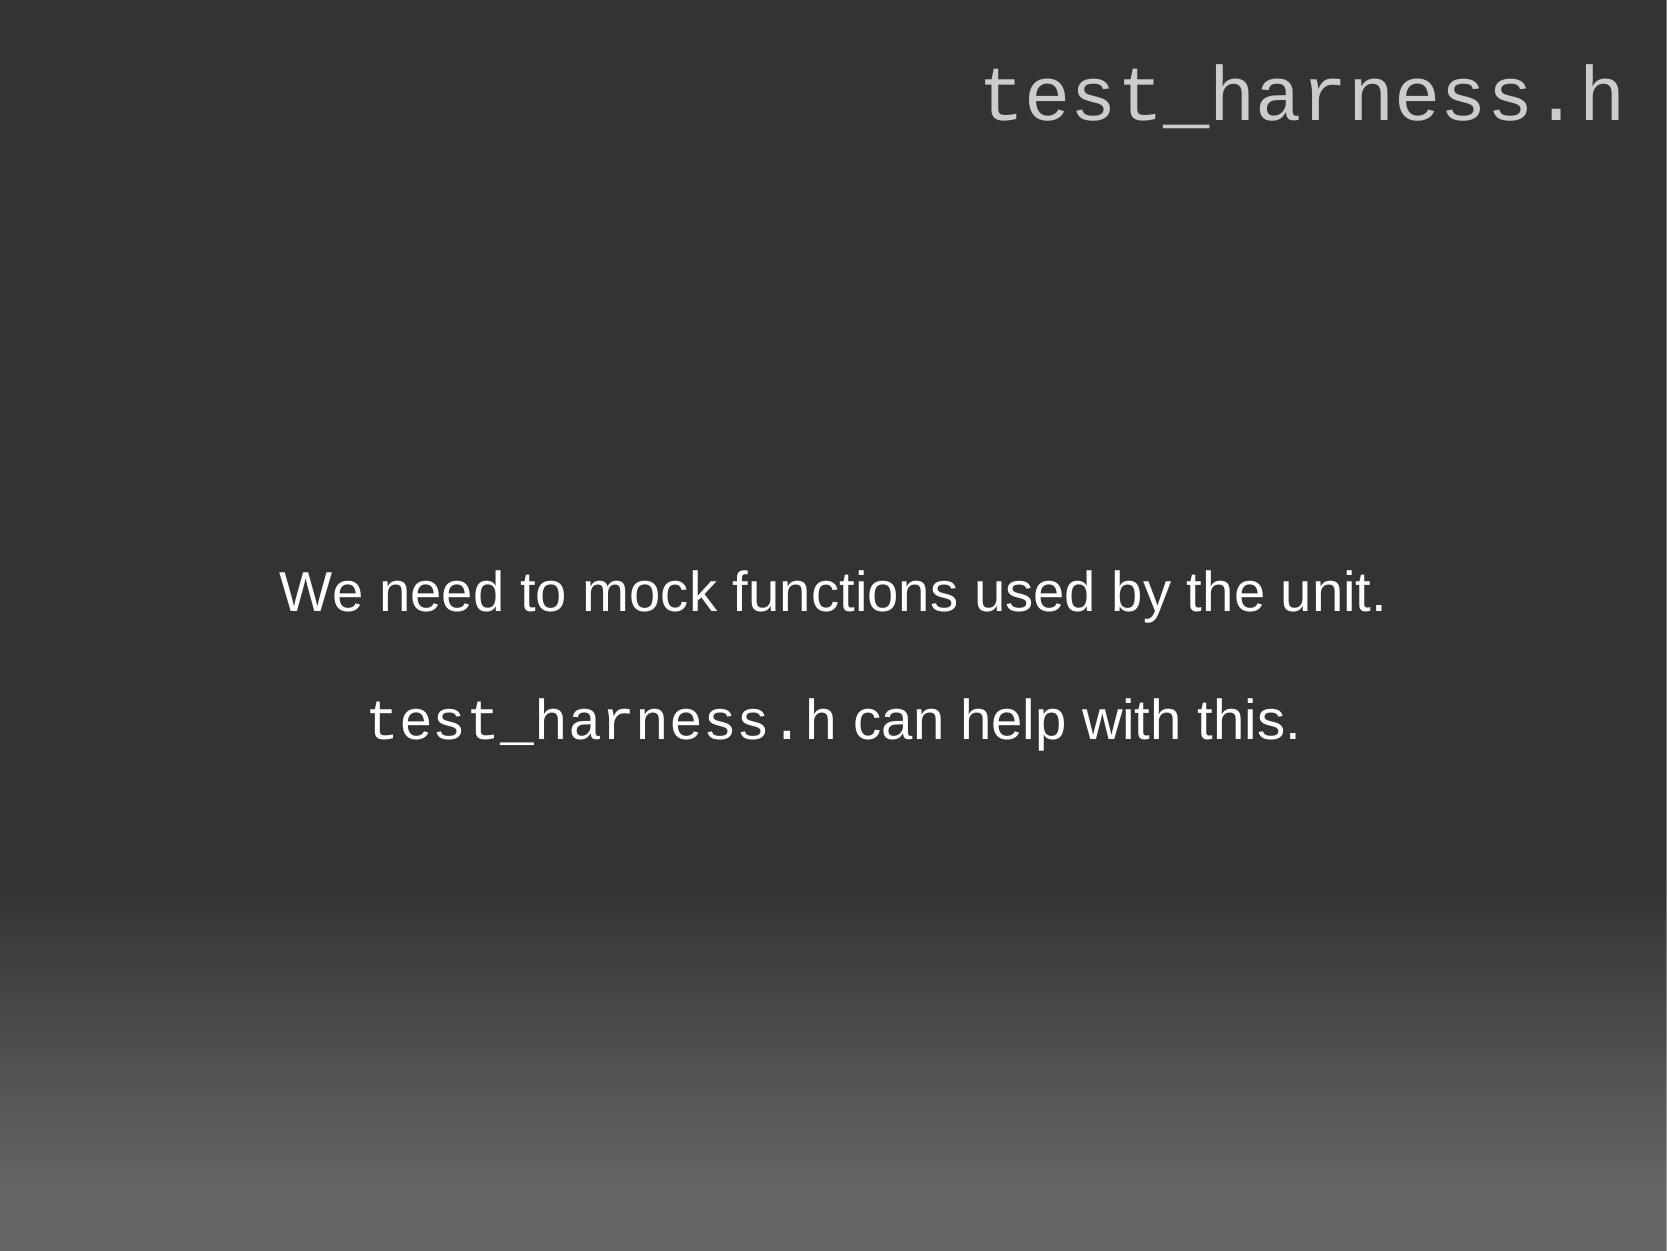

# test_harness.h
We need to mock functions used by the unit.
test_harness.h can help with this.